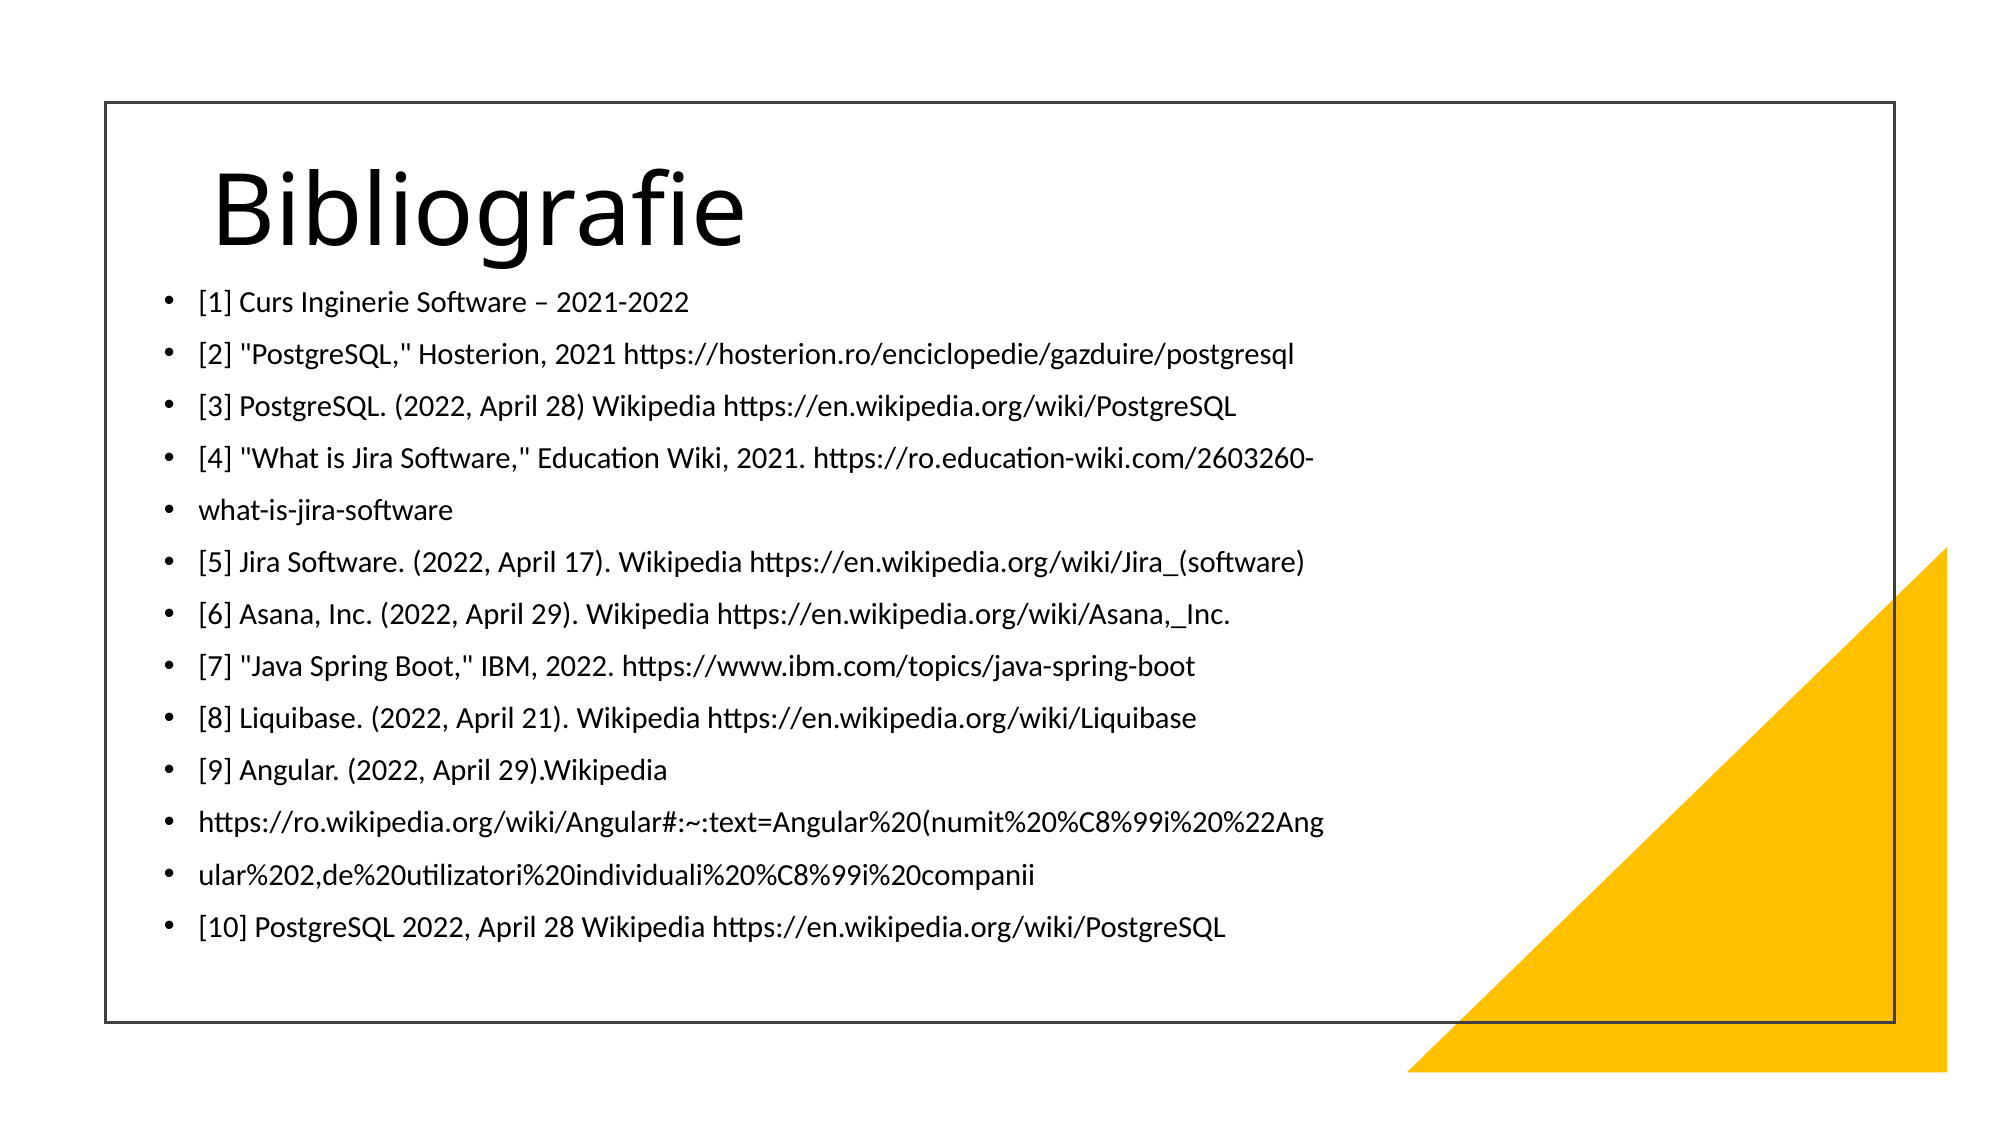

# Bibliografie
[1] Curs Inginerie Software – 2021-2022
[2] "PostgreSQL," Hosterion, 2021 https://hosterion.ro/enciclopedie/gazduire/postgresql
[3] PostgreSQL. (2022, April 28) Wikipedia https://en.wikipedia.org/wiki/PostgreSQL
[4] "What is Jira Software," Education Wiki, 2021. https://ro.education-wiki.com/2603260-
what-is-jira-software
[5] Jira Software. (2022, April 17). Wikipedia https://en.wikipedia.org/wiki/Jira_(software)
[6] Asana, Inc. (2022, April 29). Wikipedia https://en.wikipedia.org/wiki/Asana,_Inc.
[7] "Java Spring Boot," IBM, 2022. https://www.ibm.com/topics/java-spring-boot
[8] Liquibase. (2022, April 21). Wikipedia https://en.wikipedia.org/wiki/Liquibase
[9] Angular. (2022, April 29).Wikipedia
https://ro.wikipedia.org/wiki/Angular#:~:text=Angular%20(numit%20%C8%99i%20%22Ang
ular%202,de%20utilizatori%20individuali%20%C8%99i%20companii
[10] PostgreSQL 2022, April 28 Wikipedia https://en.wikipedia.org/wiki/PostgreSQL